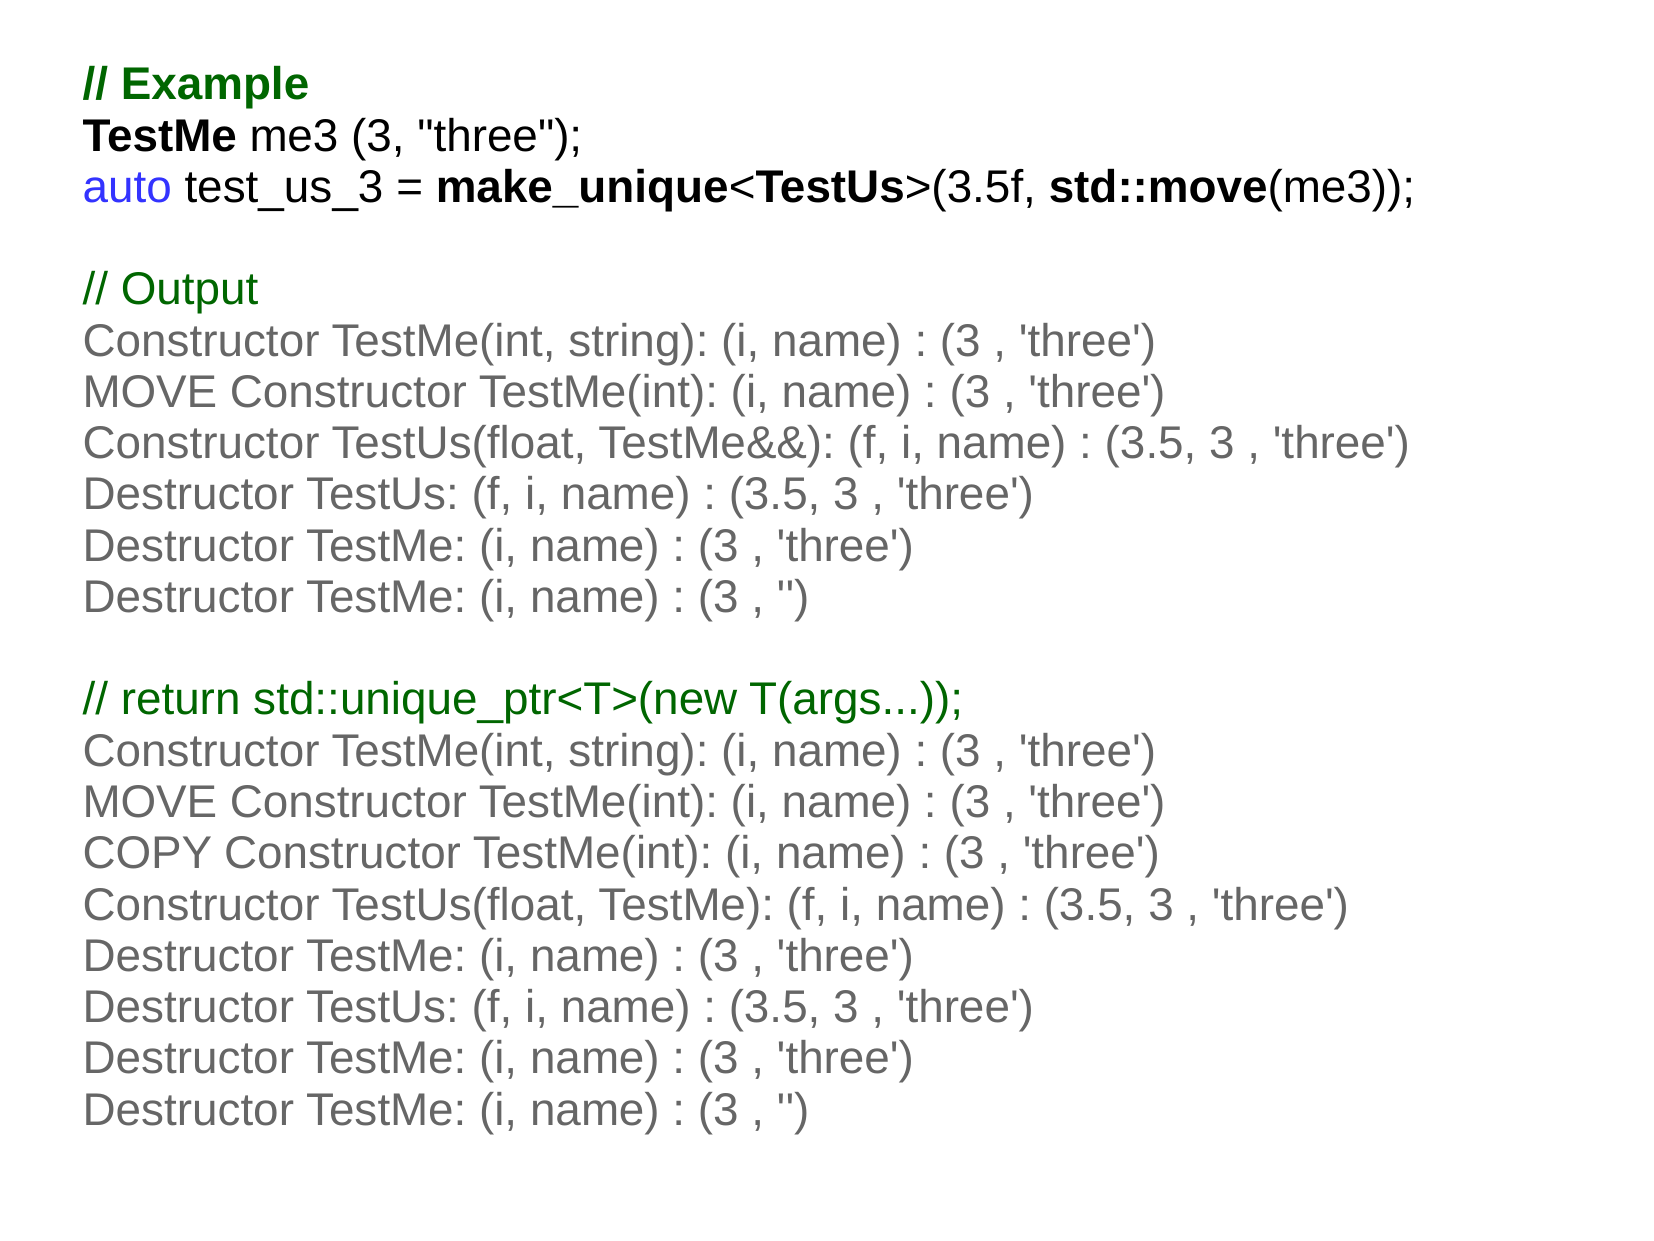

# // Example
TestMe me3 (3, "three");
auto test_us_3 = make_unique<TestUs>(3.5f, std::move(me3));
// Output
Constructor TestMe(int, string): (i, name) : (3 , 'three')
MOVE Constructor TestMe(int): (i, name) : (3 , 'three')
Constructor TestUs(float, TestMe&&): (f, i, name) : (3.5, 3 , 'three')
Destructor TestUs: (f, i, name) : (3.5, 3 , 'three')
Destructor TestMe: (i, name) : (3 , 'three')
Destructor TestMe: (i, name) : (3 , '')
// return std::unique_ptr<T>(new T(args...));
Constructor TestMe(int, string): (i, name) : (3 , 'three')
MOVE Constructor TestMe(int): (i, name) : (3 , 'three')
COPY Constructor TestMe(int): (i, name) : (3 , 'three')
Constructor TestUs(float, TestMe): (f, i, name) : (3.5, 3 , 'three')
Destructor TestMe: (i, name) : (3 , 'three')
Destructor TestUs: (f, i, name) : (3.5, 3 , 'three')
Destructor TestMe: (i, name) : (3 , 'three')
Destructor TestMe: (i, name) : (3 , '')